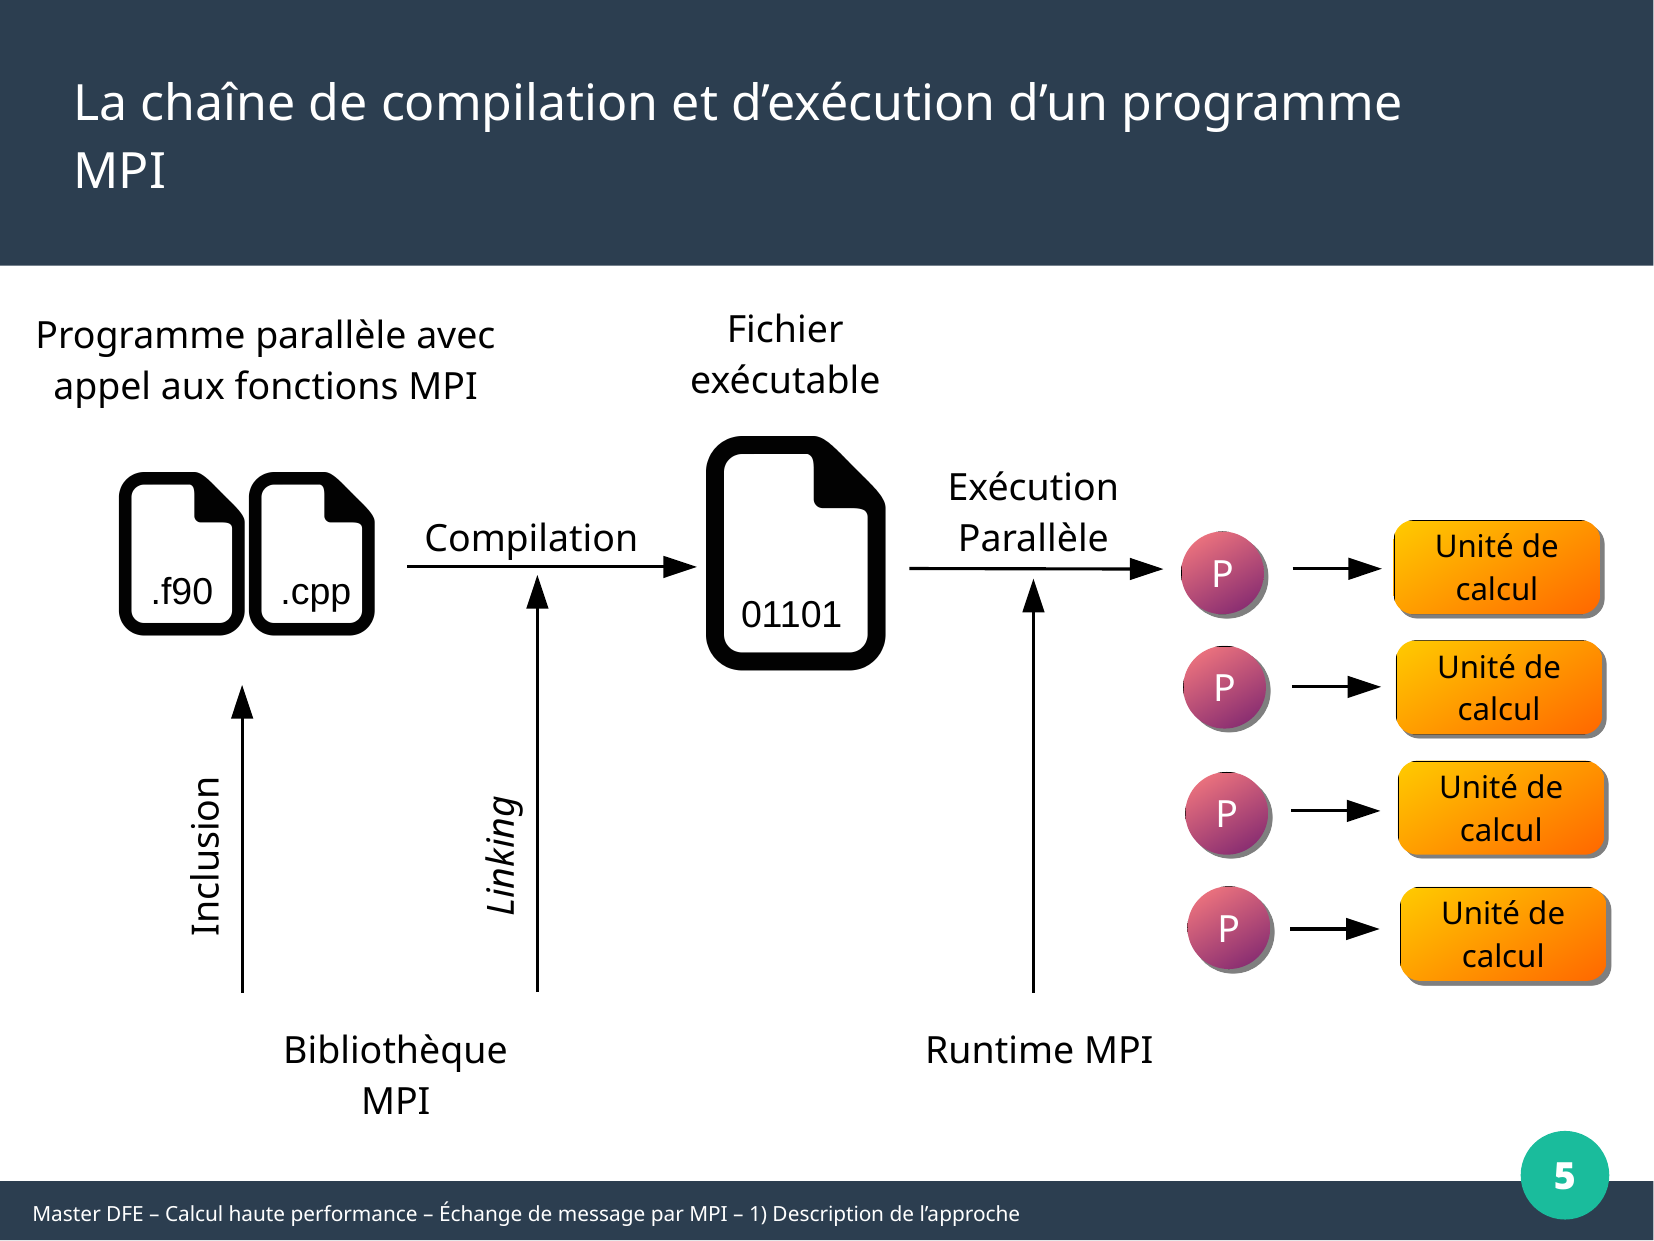

La chaîne de compilation et d’exécution d’un programme MPI
Fichier
exécutable
Programme parallèle avec appel aux fonctions MPI
Exécution
Parallèle
Compilation
Unité de
calcul
P
.f90
.cpp
01101
Unité de
calcul
P
Unité de
calcul
P
Inclusion
Linking
P
Unité de
calcul
Bibliothèque MPI
Runtime MPI
5
Master DFE – Calcul haute performance – Échange de message par MPI – 1) Description de l’approche